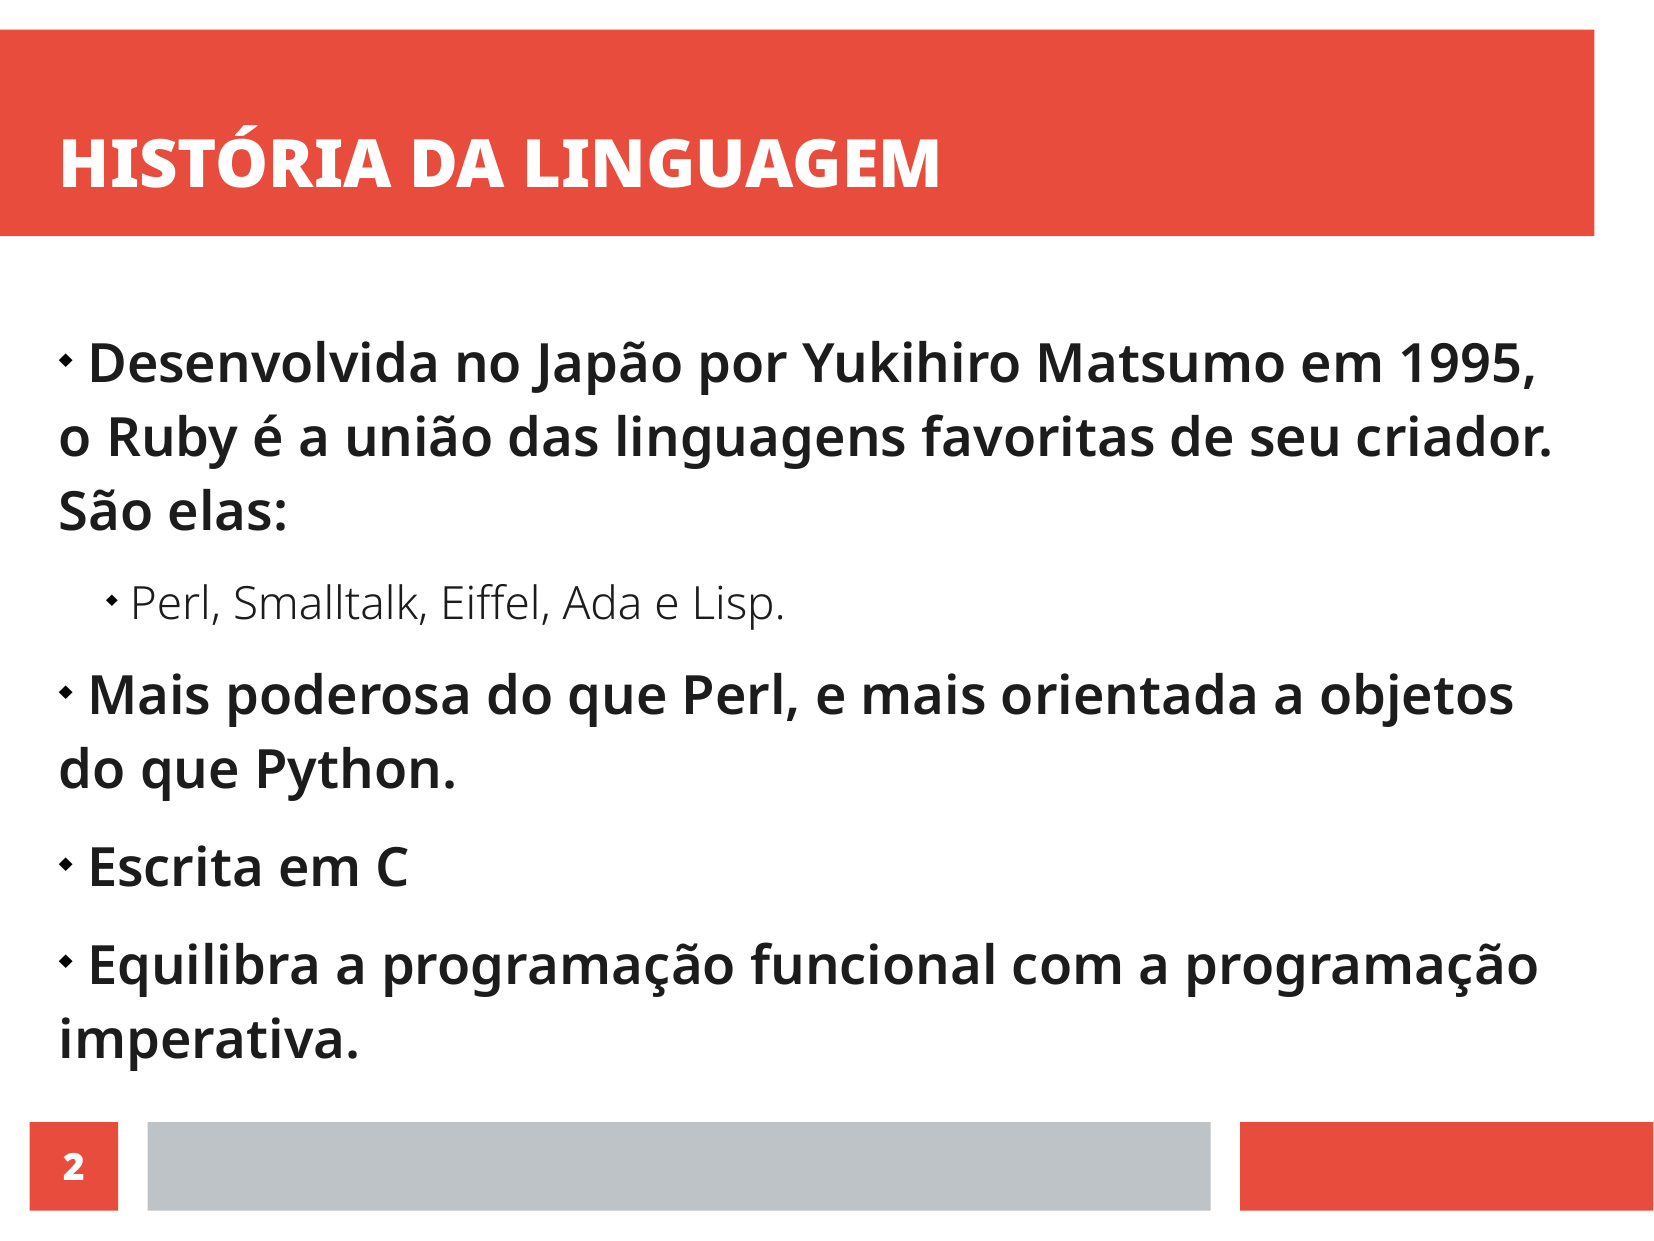

# HISTÓRIA DA LINGUAGEM
 Desenvolvida no Japão por Yukihiro Matsumo em 1995, o Ruby é a união das linguagens favoritas de seu criador. São elas:
 Perl, Smalltalk, Eiffel, Ada e Lisp.
 Mais poderosa do que Perl, e mais orientada a objetos do que Python.
 Escrita em C
 Equilibra a programação funcional com a programação imperativa.
2